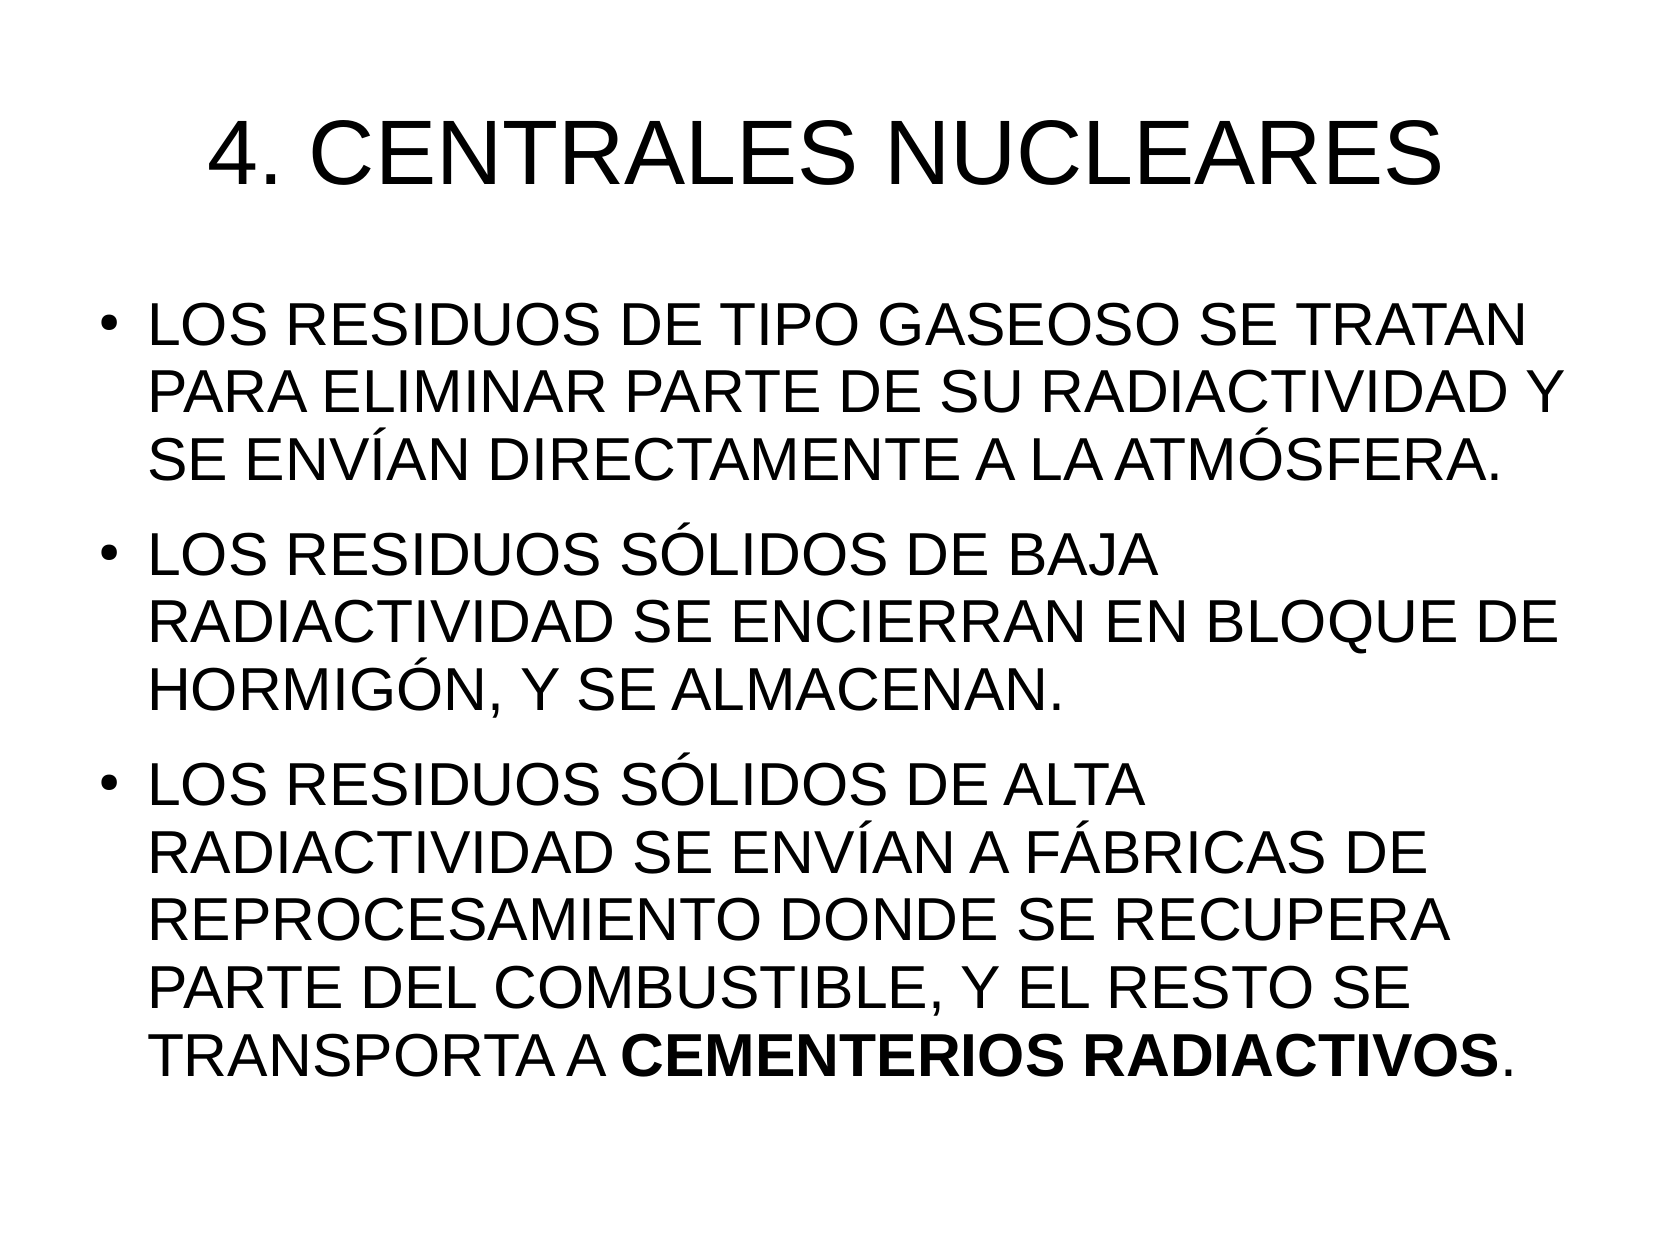

# 4. CENTRALES NUCLEARES
LOS RESIDUOS DE TIPO GASEOSO SE TRATAN PARA ELIMINAR PARTE DE SU RADIACTIVIDAD Y SE ENVÍAN DIRECTAMENTE A LA ATMÓSFERA.
LOS RESIDUOS SÓLIDOS DE BAJA RADIACTIVIDAD SE ENCIERRAN EN BLOQUE DE HORMIGÓN, Y SE ALMACENAN.
LOS RESIDUOS SÓLIDOS DE ALTA RADIACTIVIDAD SE ENVÍAN A FÁBRICAS DE REPROCESAMIENTO DONDE SE RECUPERA PARTE DEL COMBUSTIBLE, Y EL RESTO SE TRANSPORTA A CEMENTERIOS RADIACTIVOS.